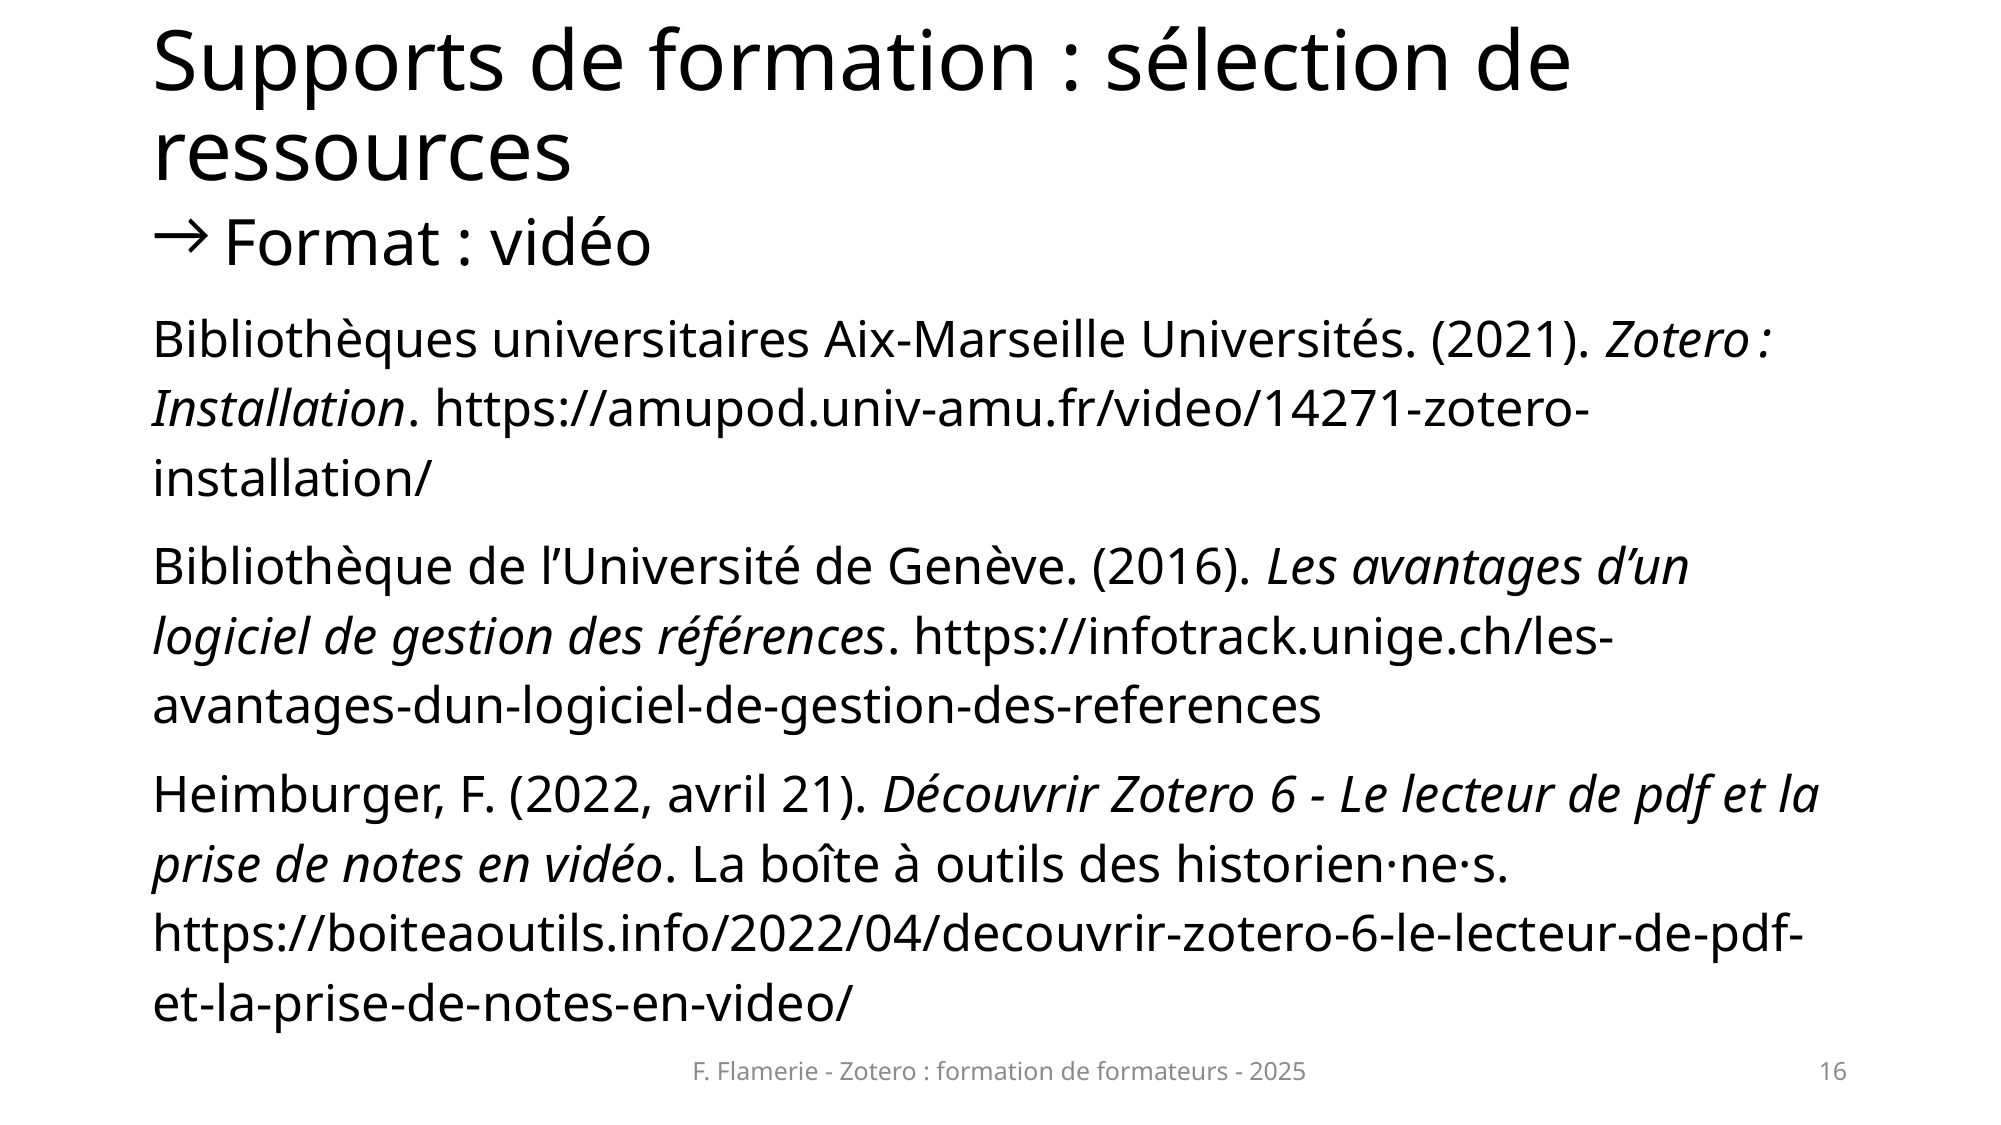

# Supports de formation : sélection de ressources
 Format : vidéo
Bibliothèques universitaires Aix-Marseille Universités. (2021). Zotero : Installation. https://amupod.univ-amu.fr/video/14271-zotero-installation/
Bibliothèque de l’Université de Genève. (2016). Les avantages d’un logiciel de gestion des références. https://infotrack.unige.ch/les-avantages-dun-logiciel-de-gestion-des-references
Heimburger, F. (2022, avril 21). Découvrir Zotero 6 - Le lecteur de pdf et la prise de notes en vidéo. La boîte à outils des historien·ne·s. https://boiteaoutils.info/2022/04/decouvrir-zotero-6-le-lecteur-de-pdf-et-la-prise-de-notes-en-video/
F. Flamerie - Zotero : formation de formateurs - 2025
16